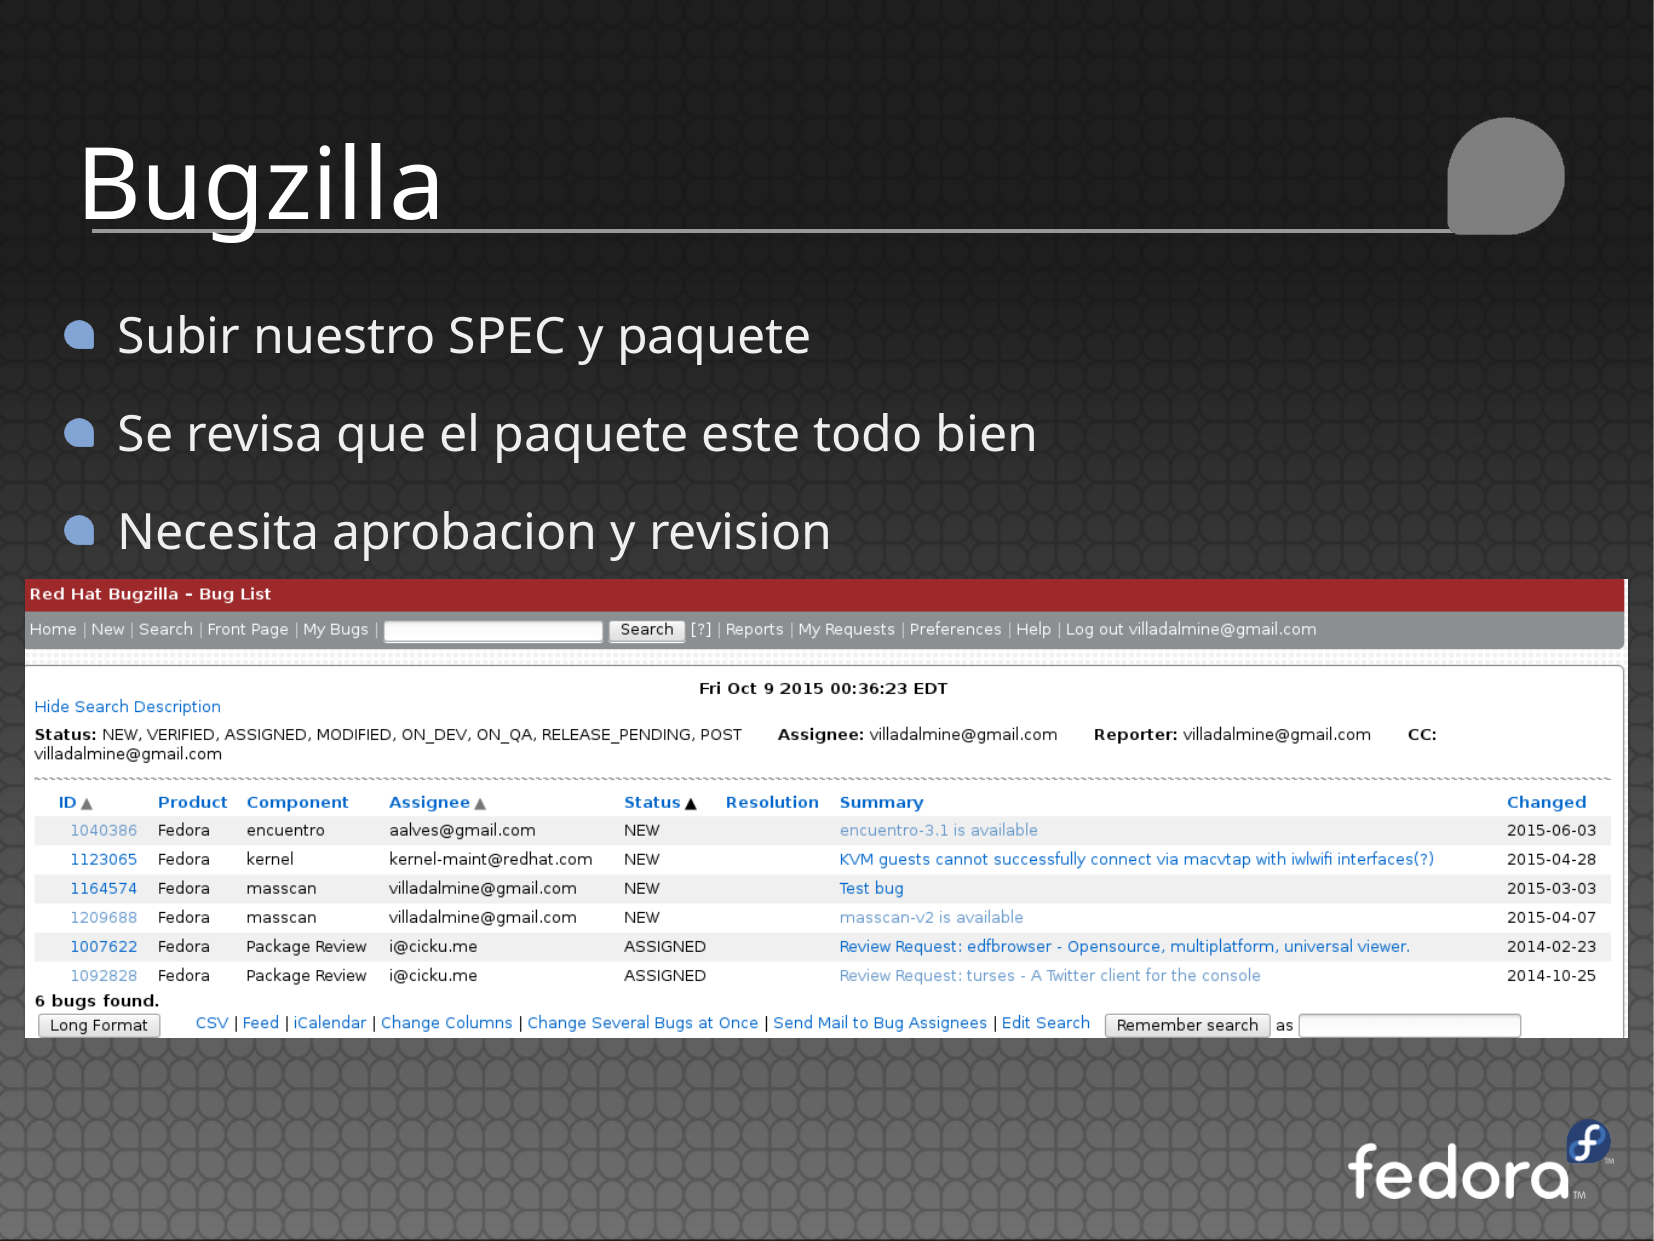

# Bugzilla
Subir nuestro SPEC y paquete
Se revisa que el paquete este todo bien
Necesita aprobacion y revision